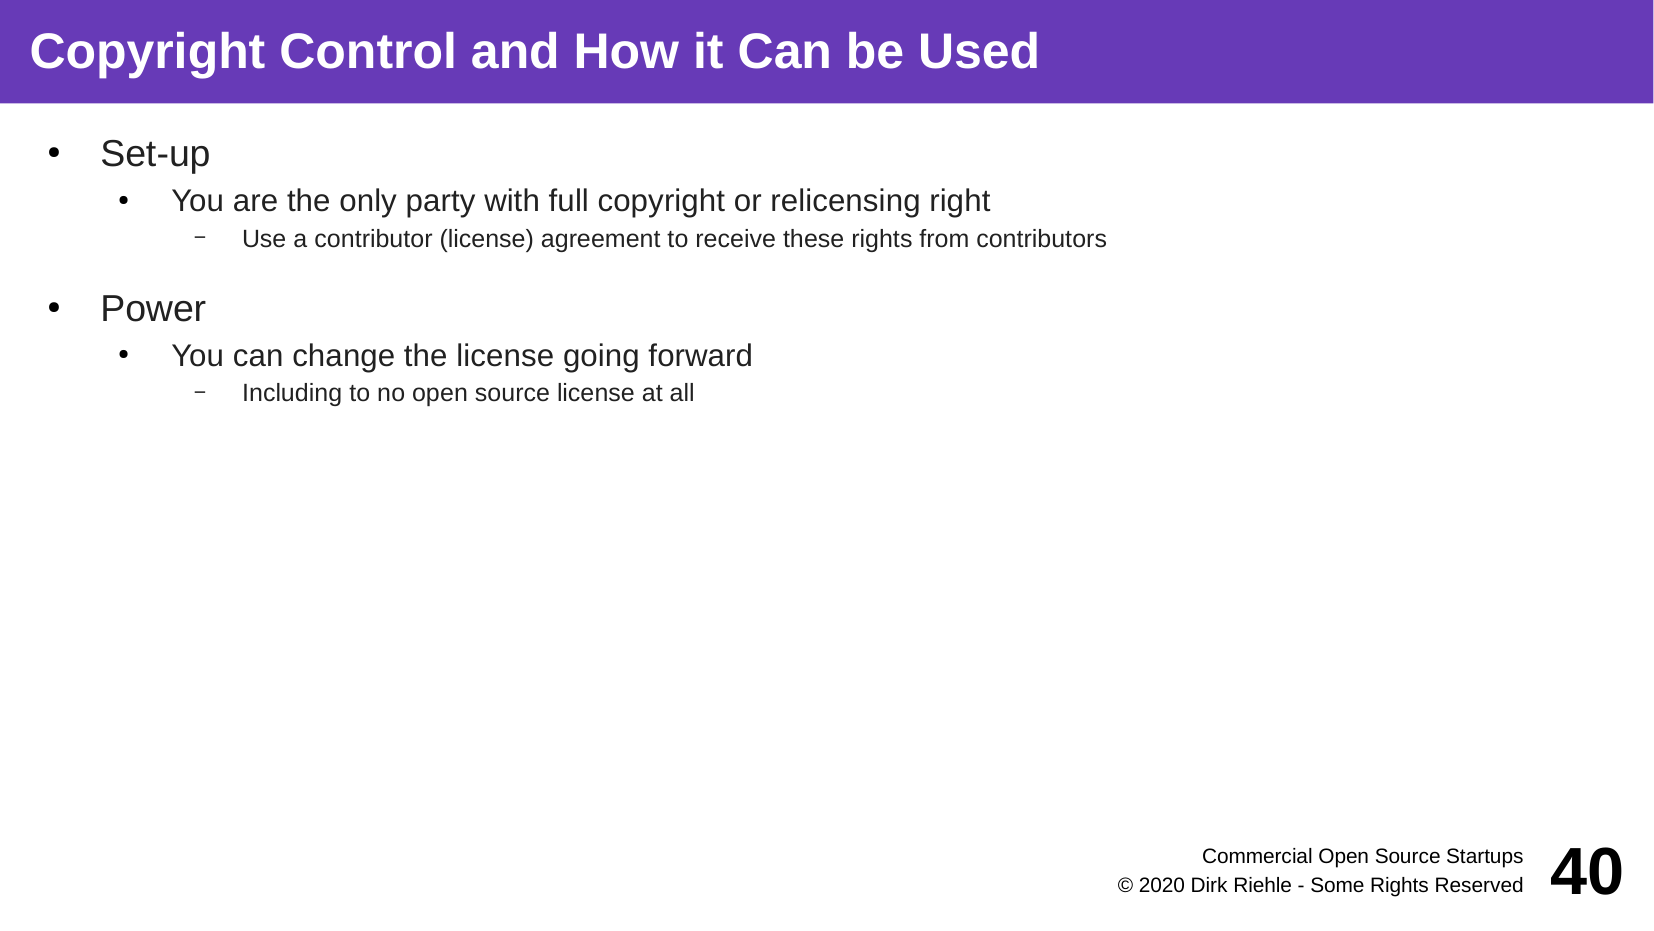

# Copyright Control and How it Can be Used
Set-up
You are the only party with full copyright or relicensing right
Use a contributor (license) agreement to receive these rights from contributors
Power
You can change the license going forward
Including to no open source license at all
Commercial Open Source Startups
40
© 2020 Dirk Riehle - Some Rights Reserved